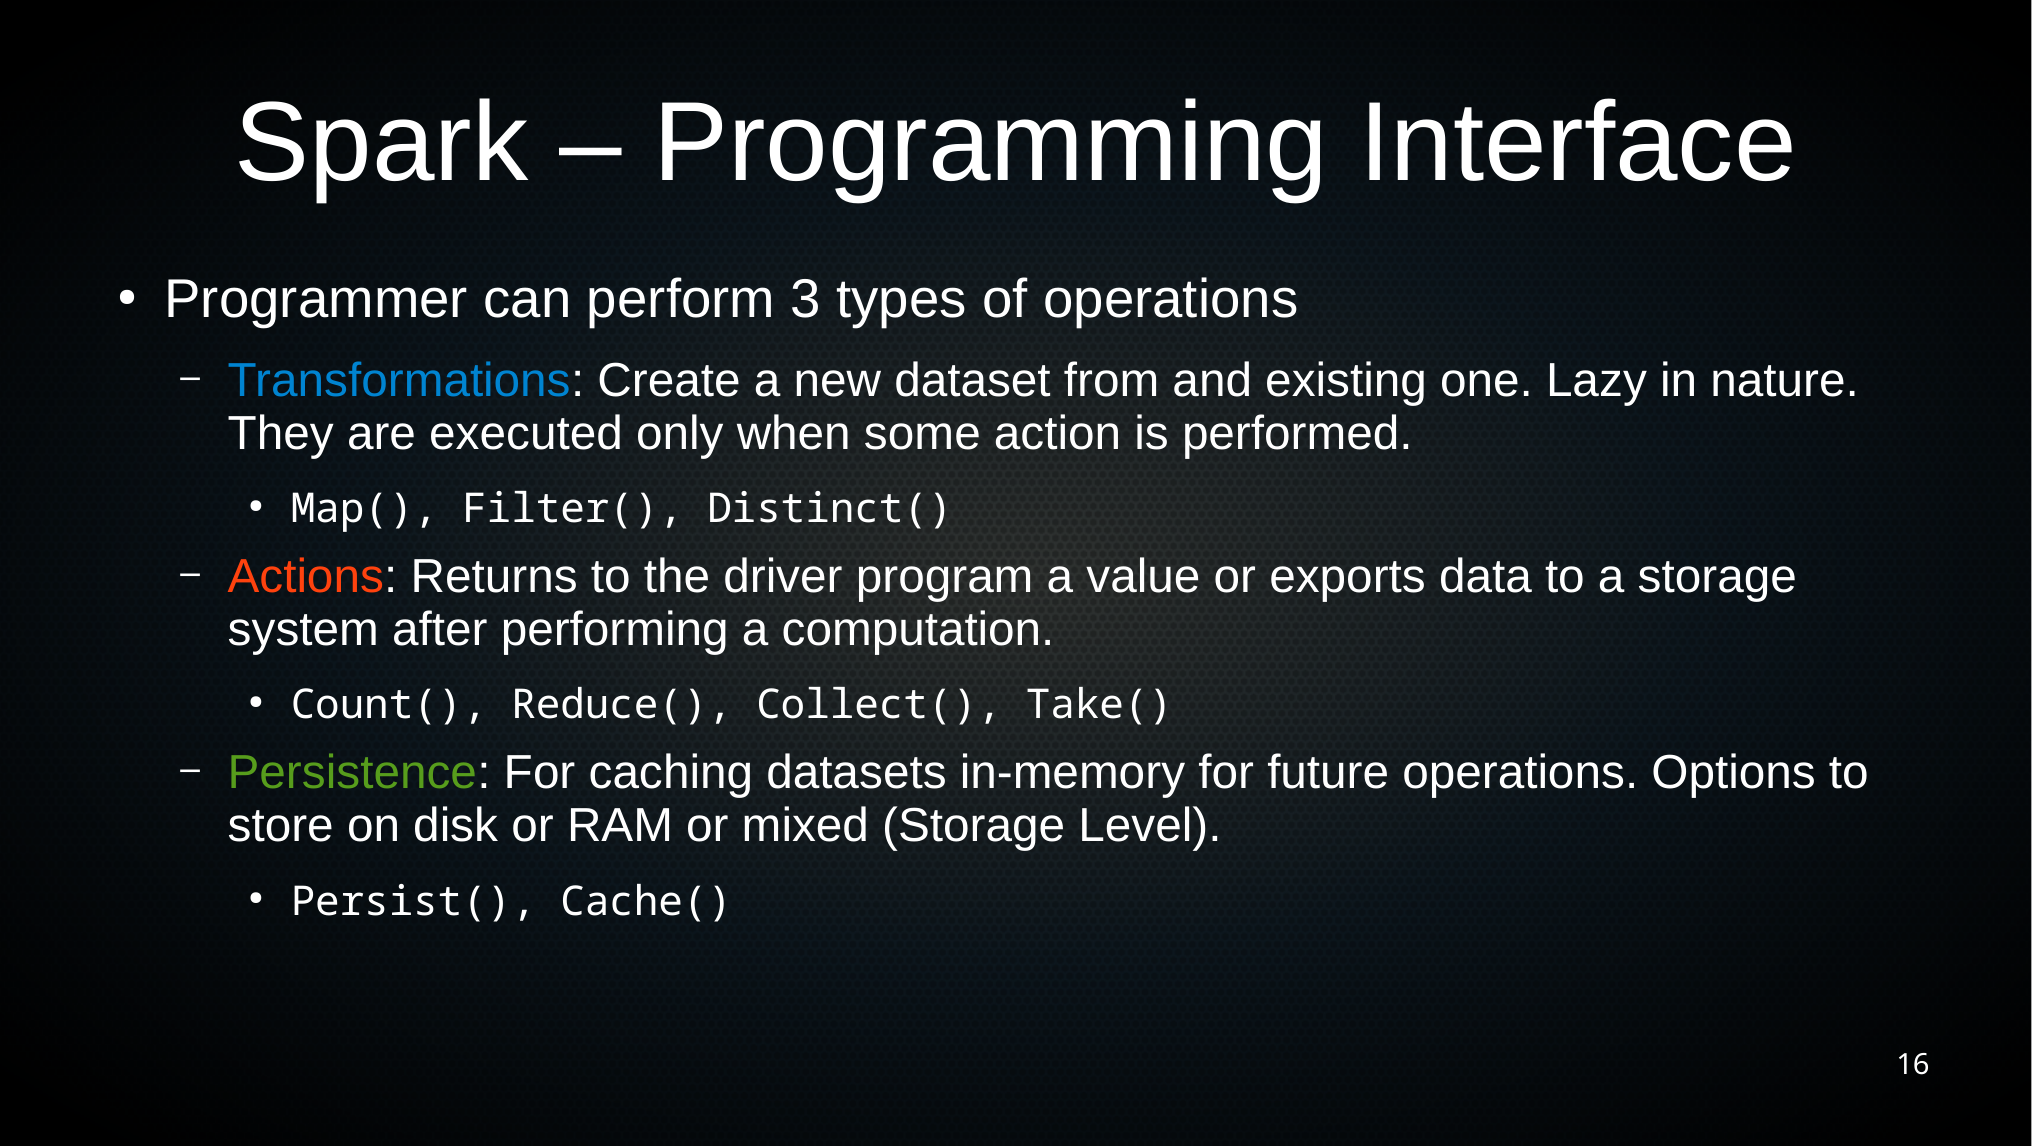

# Spark – Programming Interface
Programmer can perform 3 types of operations
Transformations: Create a new dataset from and existing one. Lazy in nature. They are executed only when some action is performed.
Map(), Filter(), Distinct()
Actions: Returns to the driver program a value or exports data to a storage system after performing a computation.
Count(), Reduce(), Collect(), Take()
Persistence: For caching datasets in-memory for future operations. Options to store on disk or RAM or mixed (Storage Level).
Persist(), Cache()
16